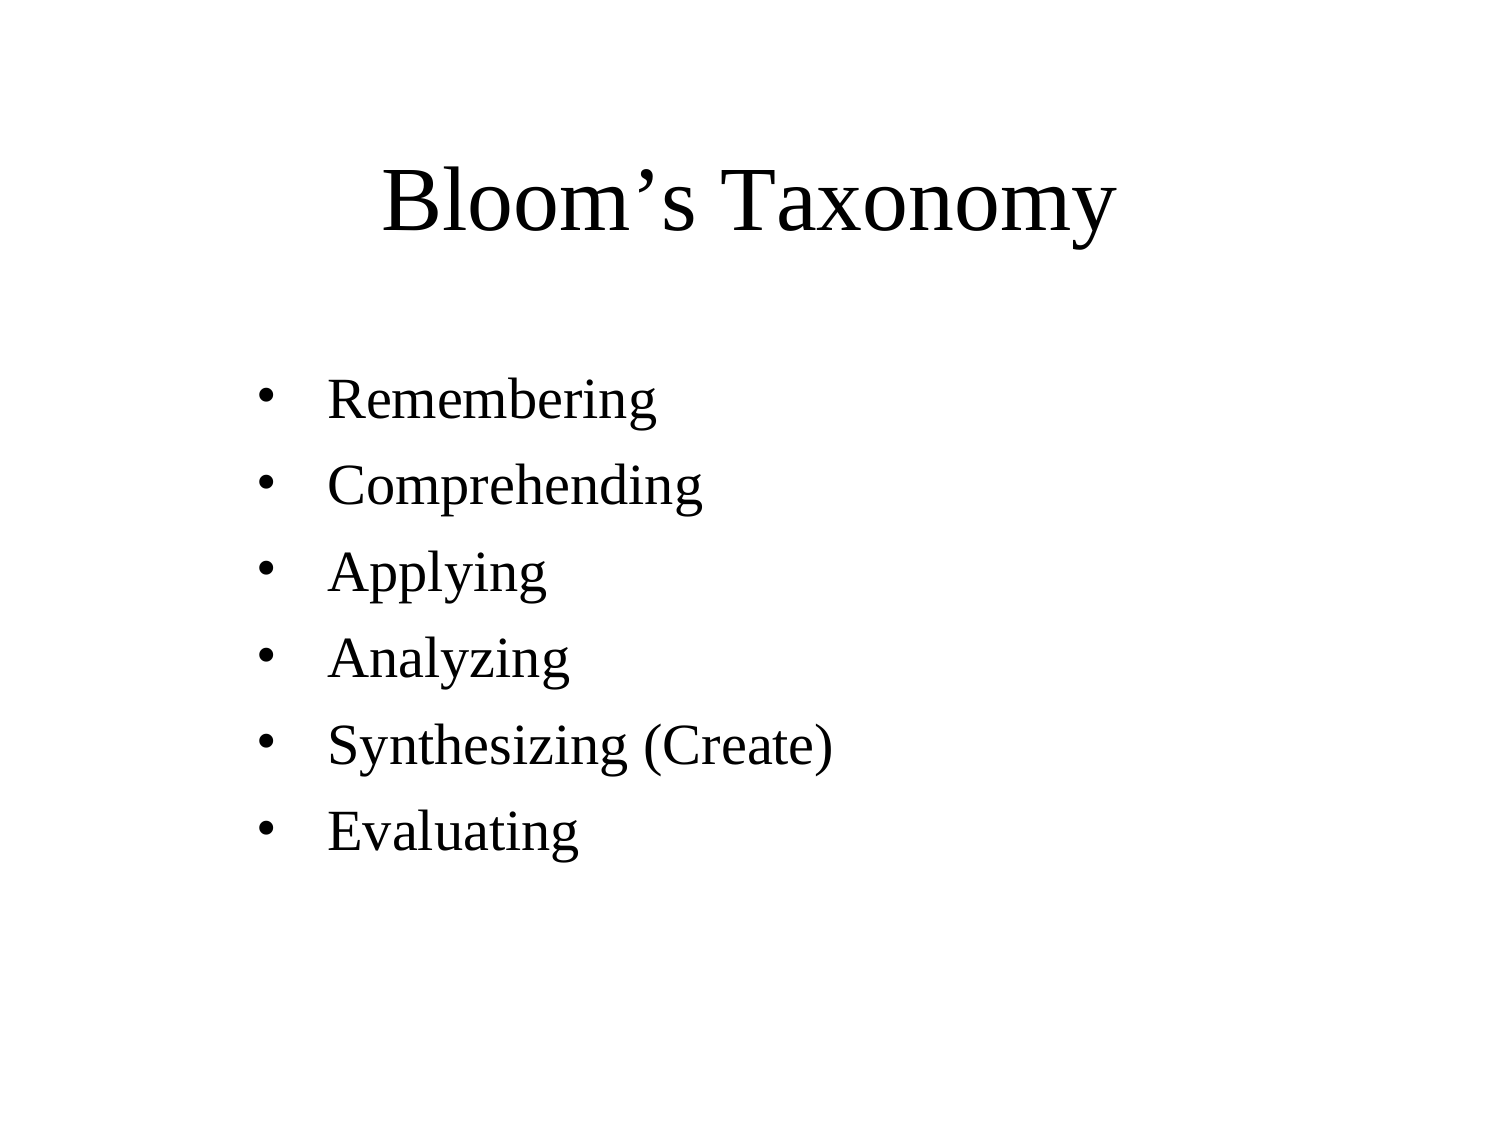

# Bloom’s Taxonomy
 Remembering
 Comprehending
 Applying
 Analyzing
 Synthesizing (Create)
 Evaluating